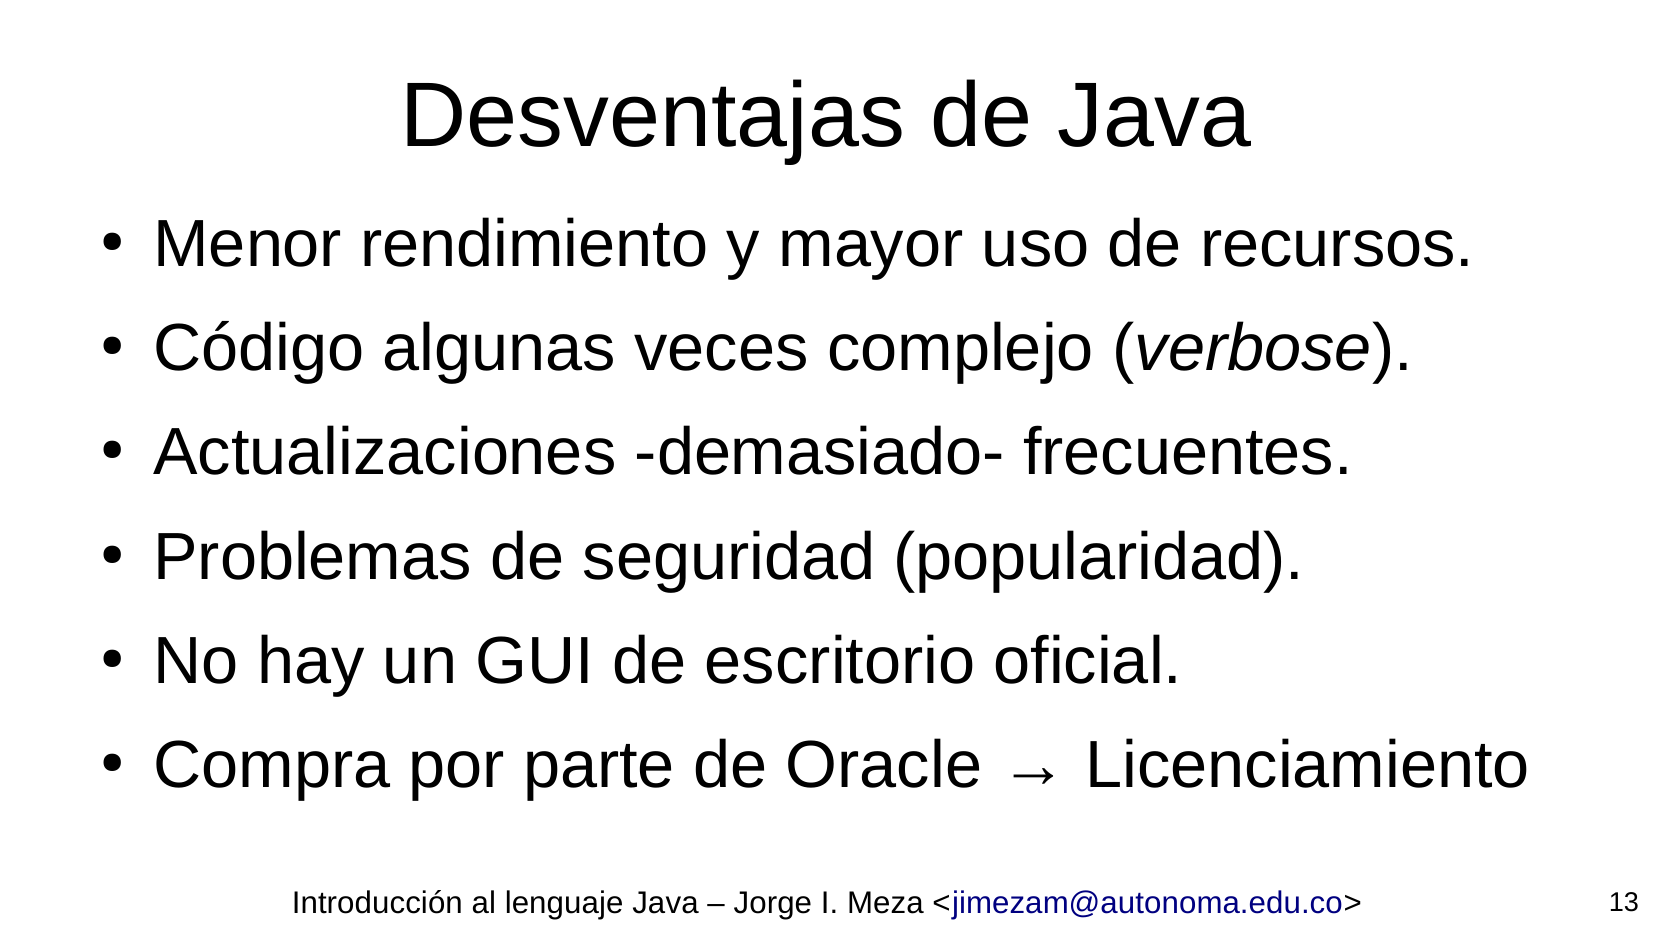

# Desventajas de Java
Menor rendimiento y mayor uso de recursos.
Código algunas veces complejo (verbose).
Actualizaciones -demasiado- frecuentes.
Problemas de seguridad (popularidad).
No hay un GUI de escritorio oficial.
Compra por parte de Oracle → Licenciamiento